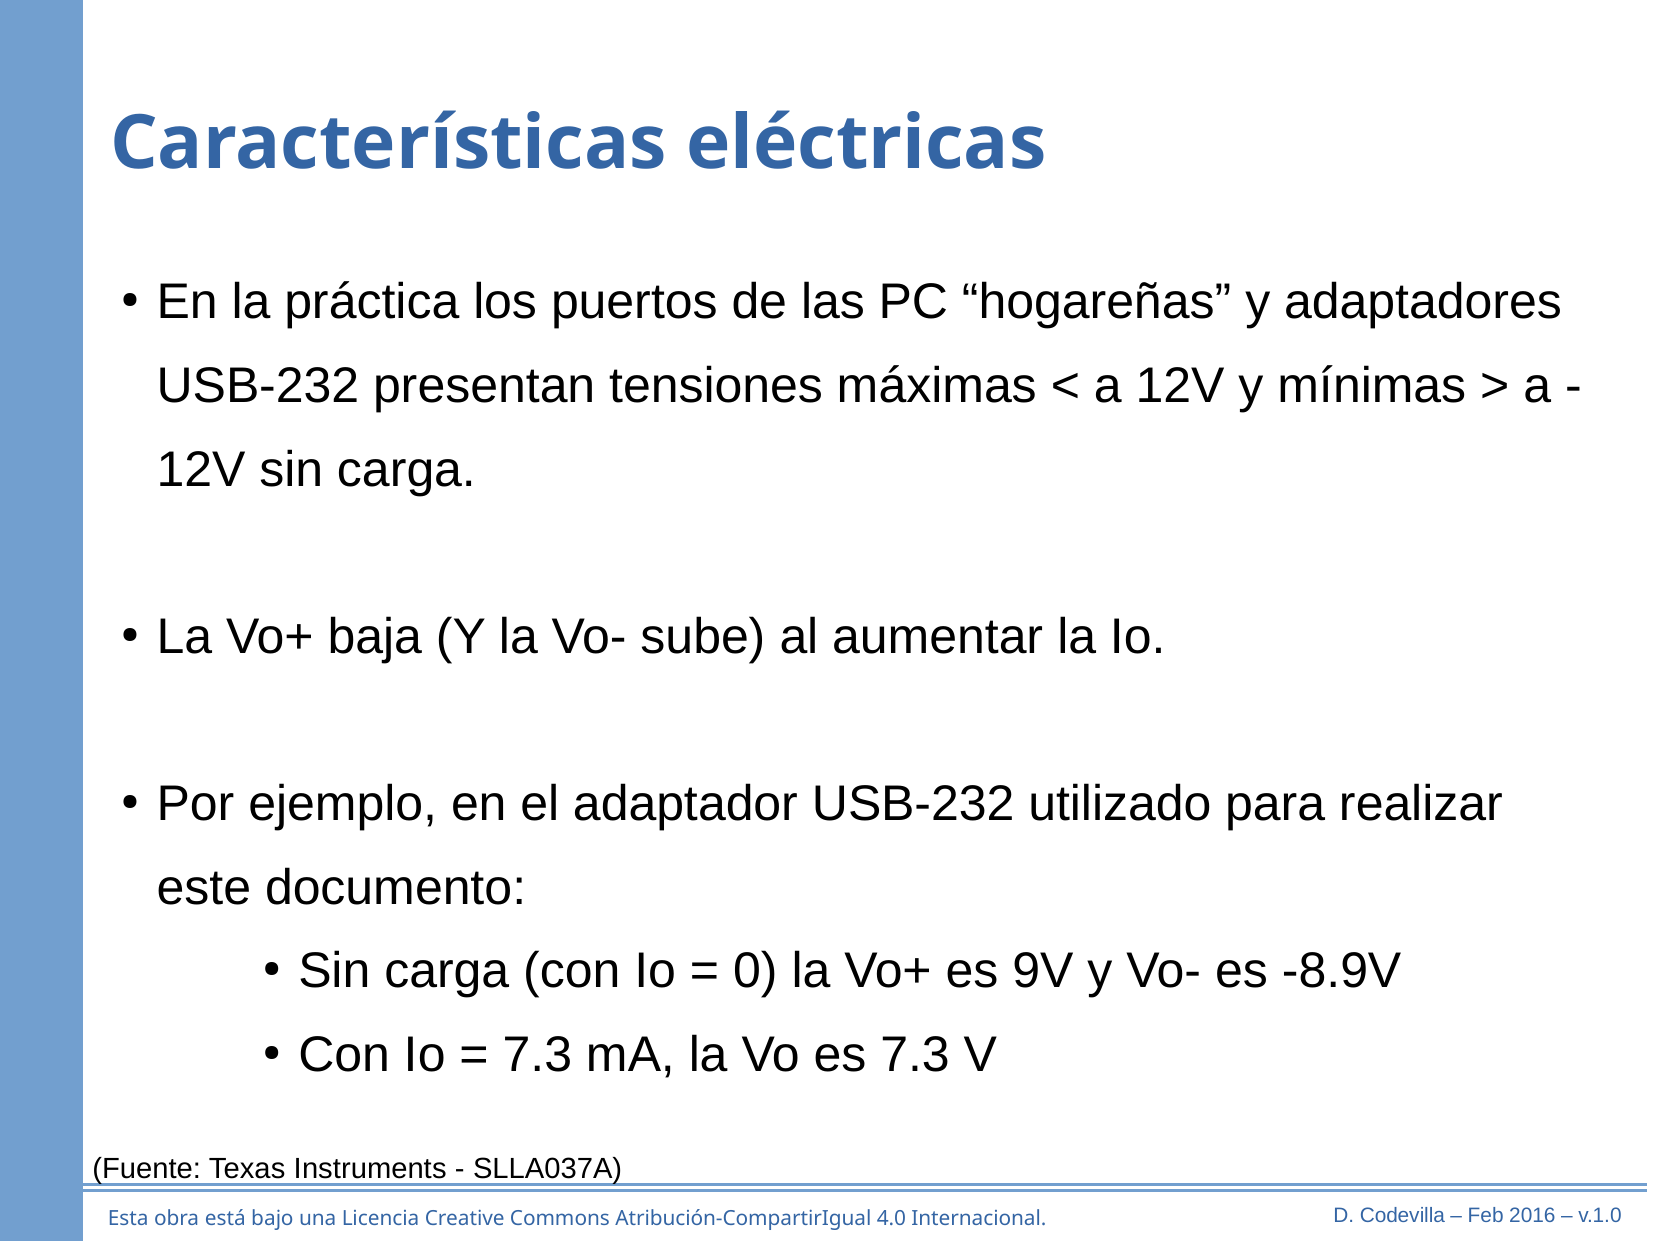

Características eléctricas
En la práctica los puertos de las PC “hogareñas” y adaptadores USB-232 presentan tensiones máximas < a 12V y mínimas > a -12V sin carga.
La Vo+ baja (Y la Vo- sube) al aumentar la Io.
Por ejemplo, en el adaptador USB-232 utilizado para realizar este documento:
Sin carga (con Io = 0) la Vo+ es 9V y Vo- es -8.9V
Con Io = 7.3 mA, la Vo es 7.3 V
(Fuente: Texas Instruments - SLLA037A)